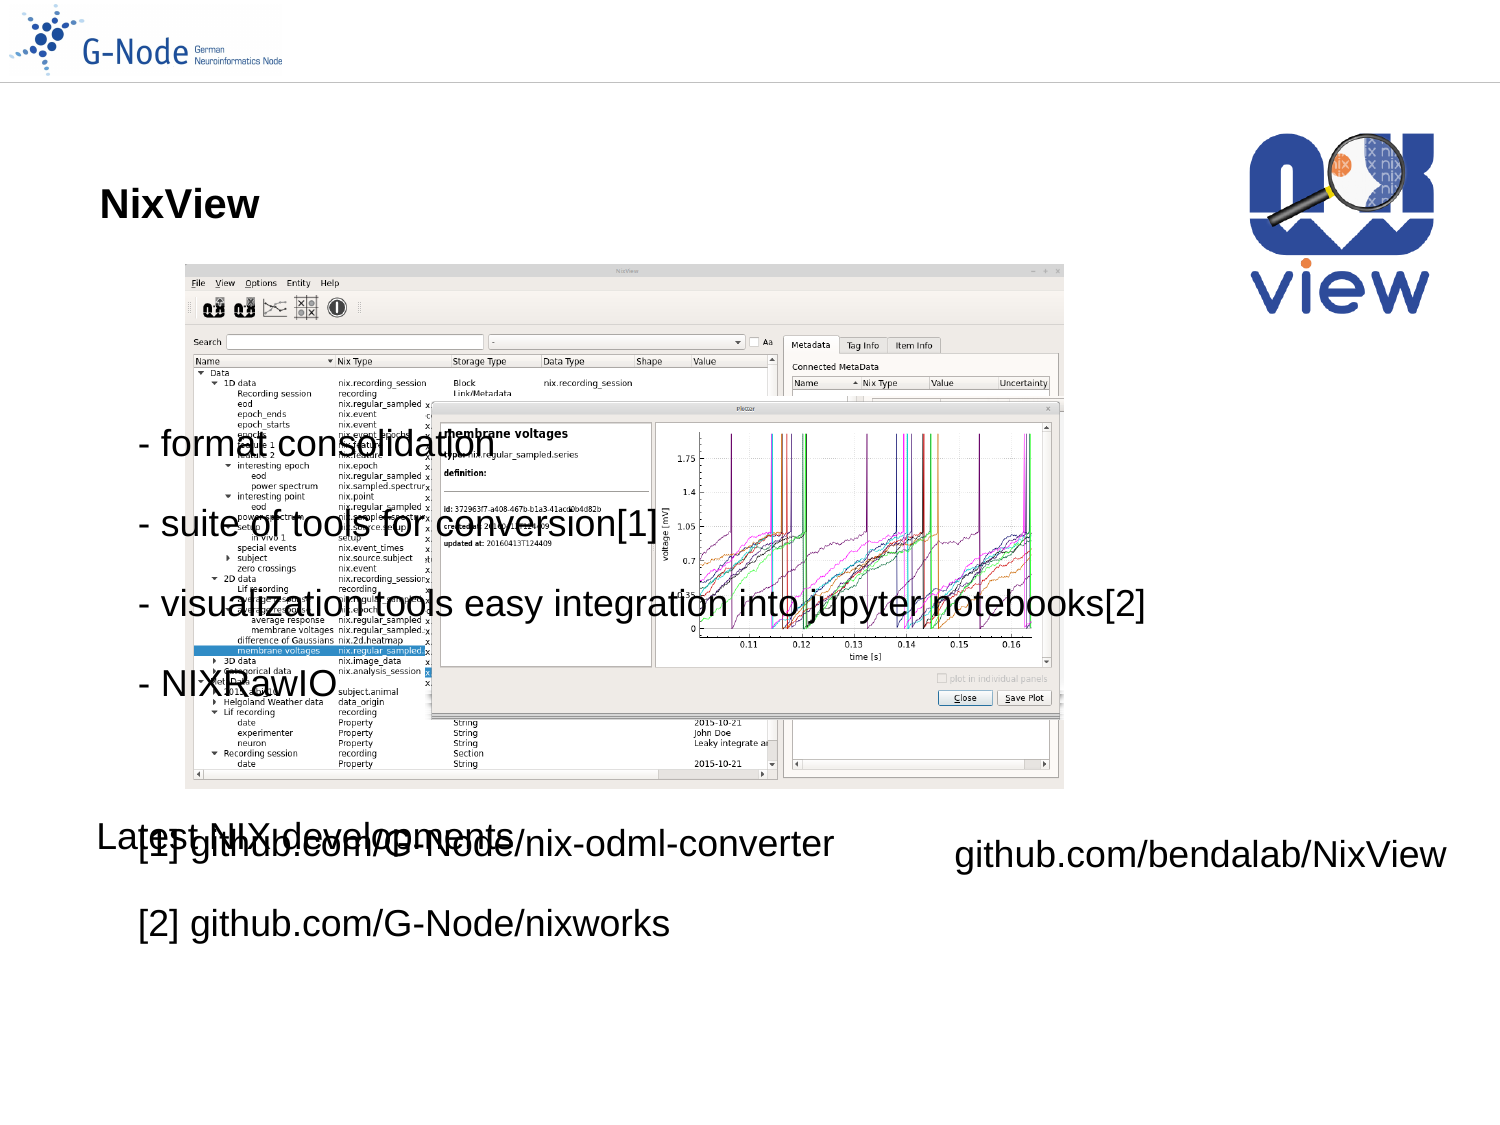

NixView
- format consolidation
- suite of tools for conversion[1]
- visualization tools easy integration into jupyter notebooks[2]
- NIXRawIO
[1] github.com/G-Node/nix-odml-converter
[2] github.com/G-Node/nixworks
Latest NIX developments
github.com/bendalab/NixView